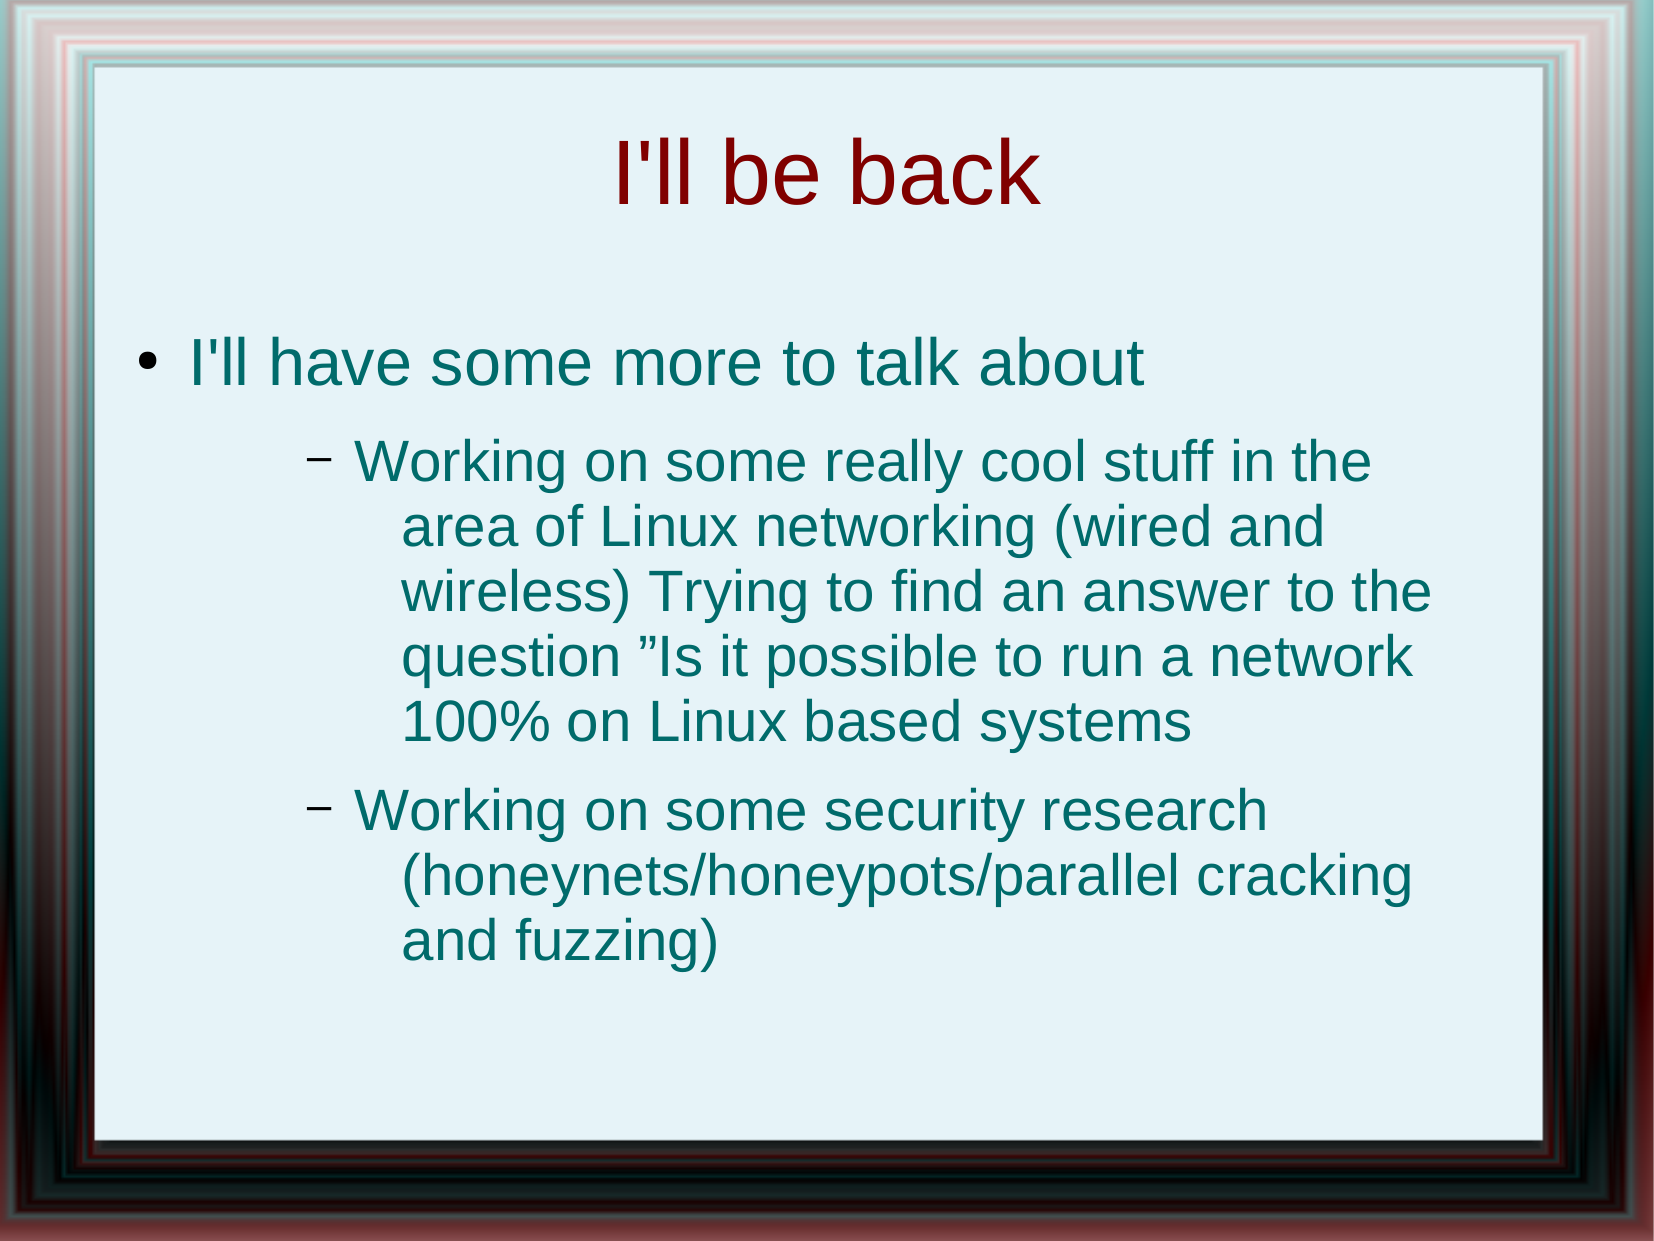

# I'll be back
I'll have some more to talk about
Working on some really cool stuff in the area of Linux networking (wired and wireless) Trying to find an answer to the question ”Is it possible to run a network 100% on Linux based systems
Working on some security research (honeynets/honeypots/parallel cracking and fuzzing)